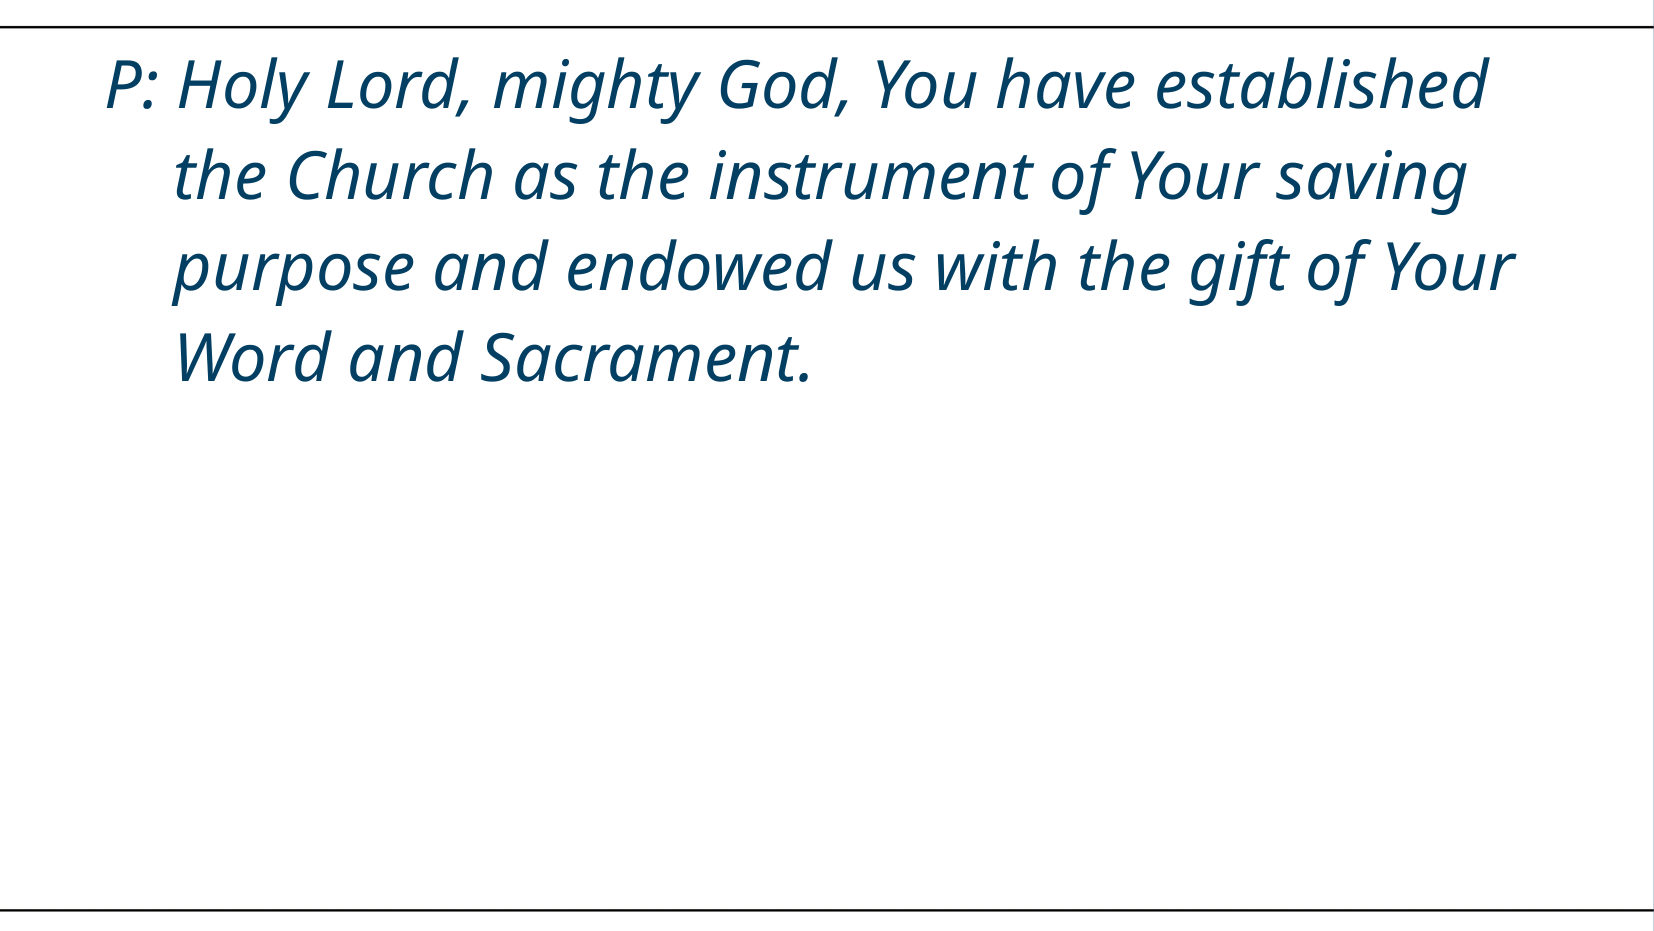

P: Holy Lord, mighty God, You have established
 the Church as the instrument of Your saving
 purpose and endowed us with the gift of Your
 Word and Sacrament.